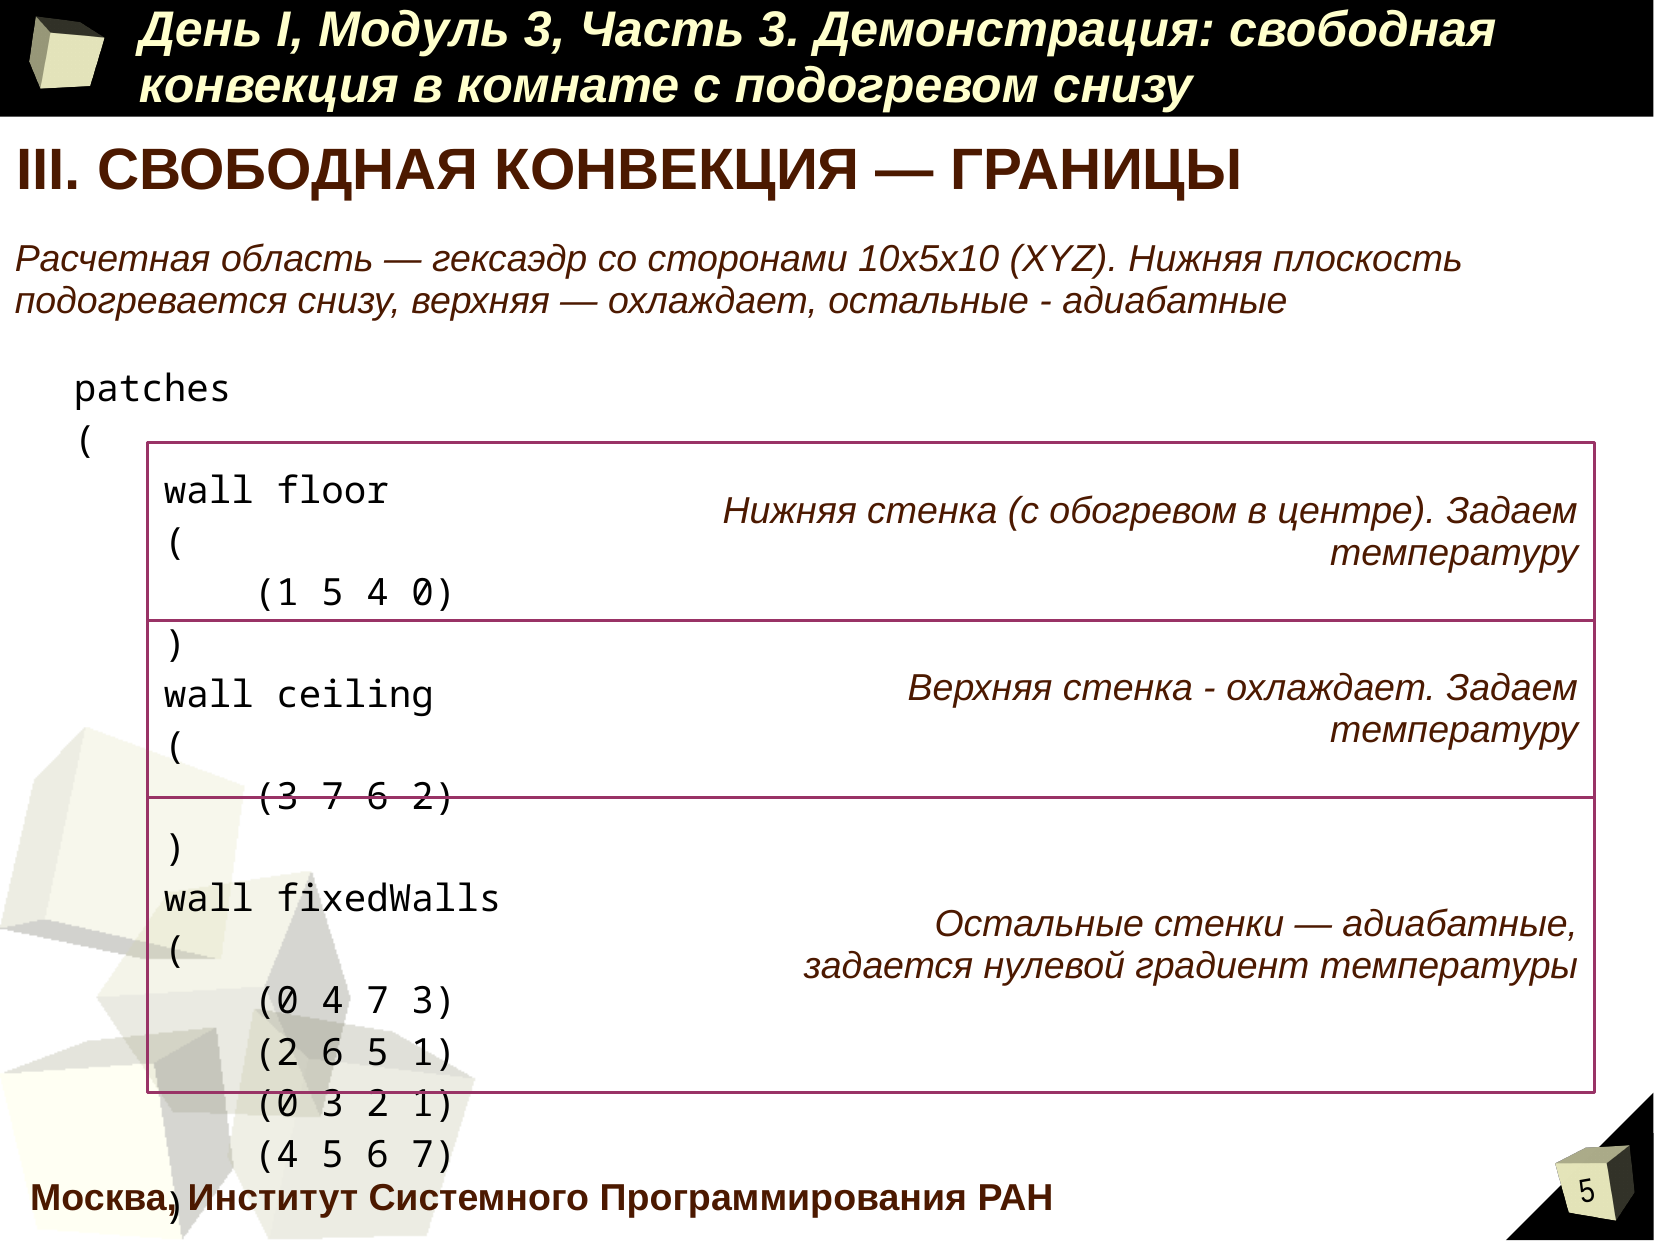

III. СВОБОДНАЯ КОНВЕКЦИЯ — ГРАНИЦЫ
Расчетная область — гексаэдр со сторонами 10x5x10 (XYZ). Нижняя плоскость подогревается снизу, верхняя — охлаждает, остальные - адиабатные
patches
(
 wall floor
 (
 (1 5 4 0)
 )
 wall ceiling
 (
 (3 7 6 2)
 )
 wall fixedWalls
 (
 (0 4 7 3)
 (2 6 5 1)
 (0 3 2 1)
 (4 5 6 7)
 )
);
Нижняя стенка (с обогревом в центре). Задаем
температуру
Верхняя стенка - охлаждает. Задаем
температуру
Остальные стенки — адиабатные,
задается нулевой градиент температуры